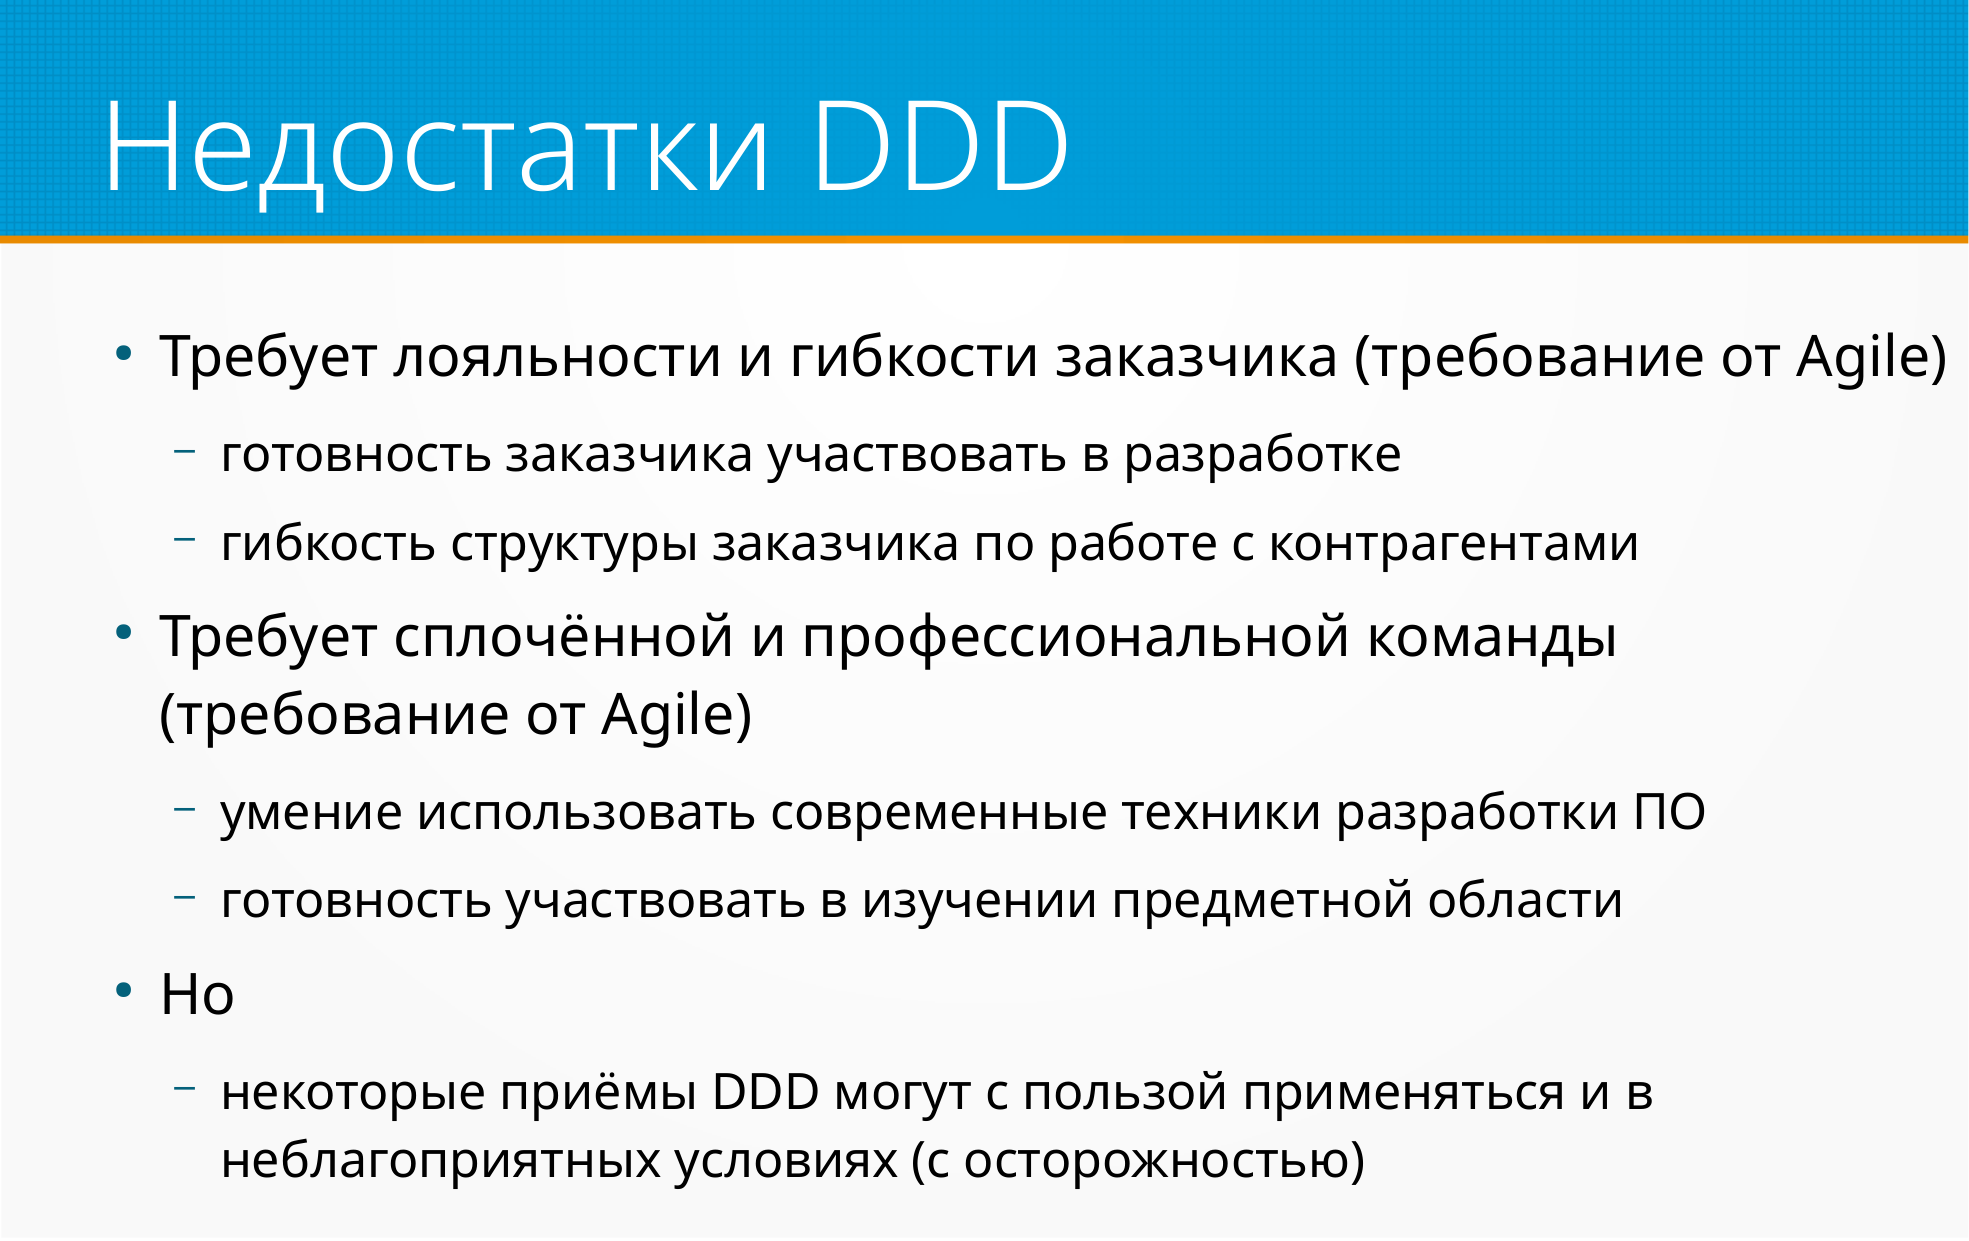

# Недостатки DDD
Требует лояльности и гибкости заказчика (требование от Agile)
готовность заказчика участвовать в разработке
гибкость структуры заказчика по работе с контрагентами
Требует сплочённой и профессиональной команды (требование от Agile)
умение использовать современные техники разработки ПО
готовность участвовать в изучении предметной области
Но
некоторые приёмы DDD могут с пользой применяться и в неблагоприятных условиях (с осторожностью)